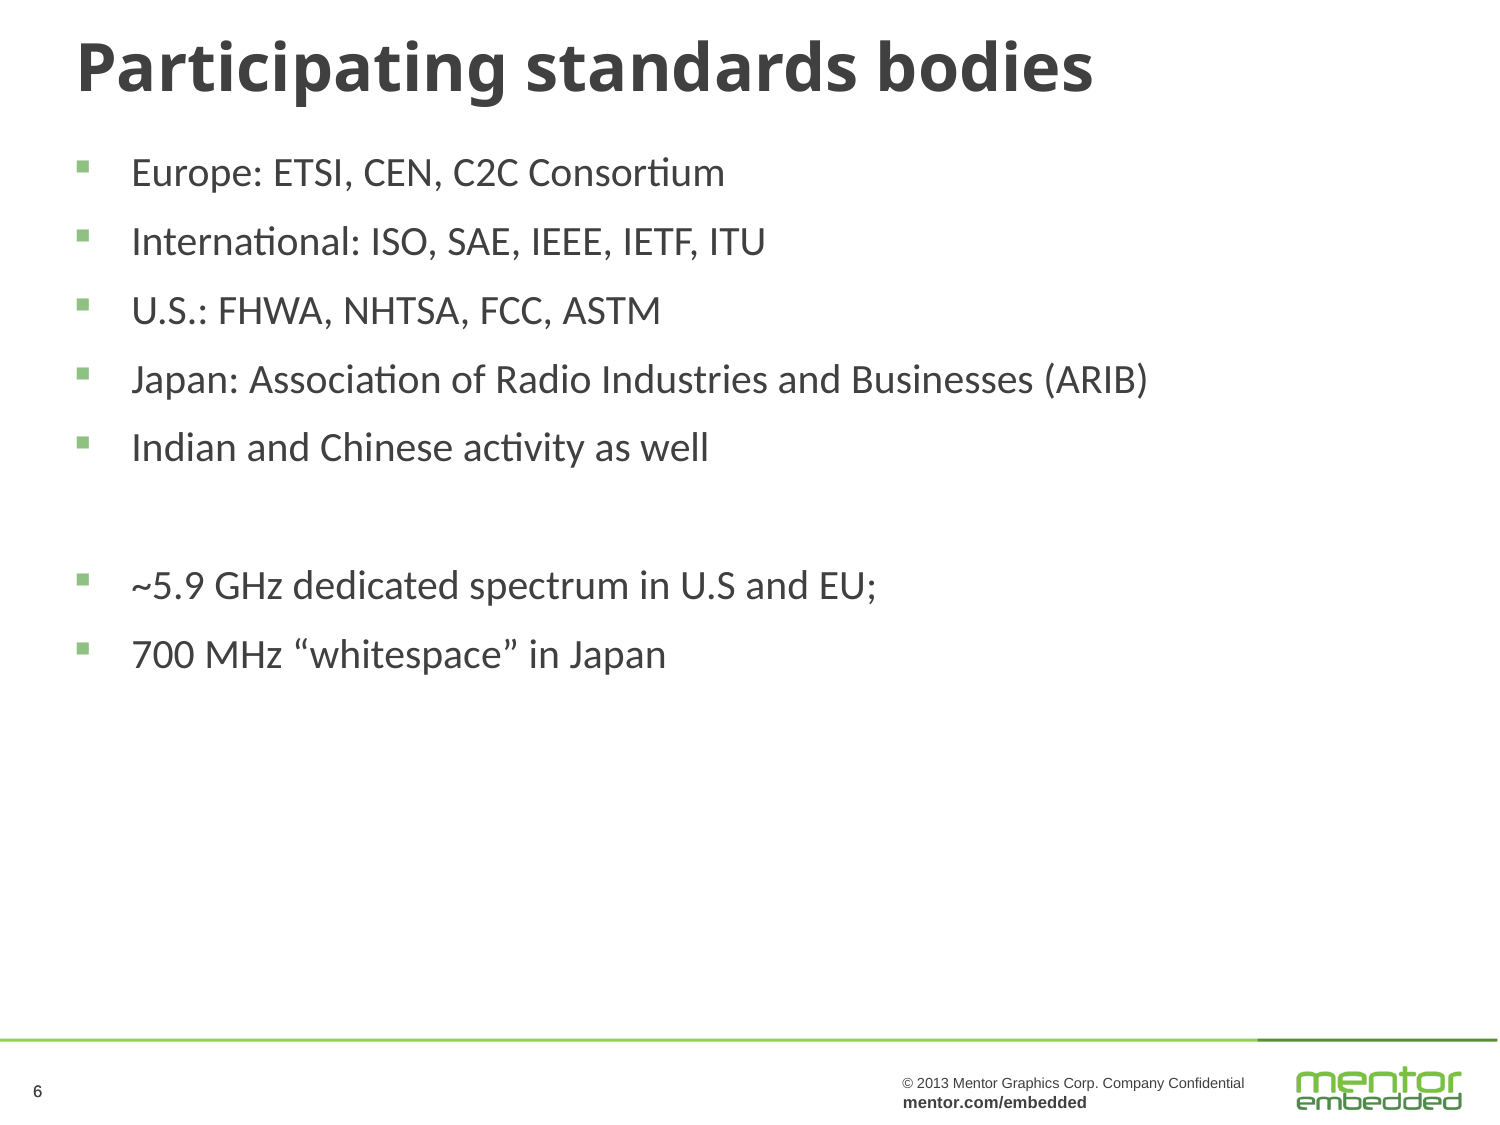

# Participating standards bodies
Europe: ETSI, CEN, C2C Consortium
International: ISO, SAE, IEEE, IETF, ITU
U.S.: FHWA, NHTSA, FCC, ASTM
Japan: Association of Radio Industries and Businesses (ARIB)
Indian and Chinese activity as well
~5.9 GHz dedicated spectrum in U.S and EU;
700 MHz “whitespace” in Japan